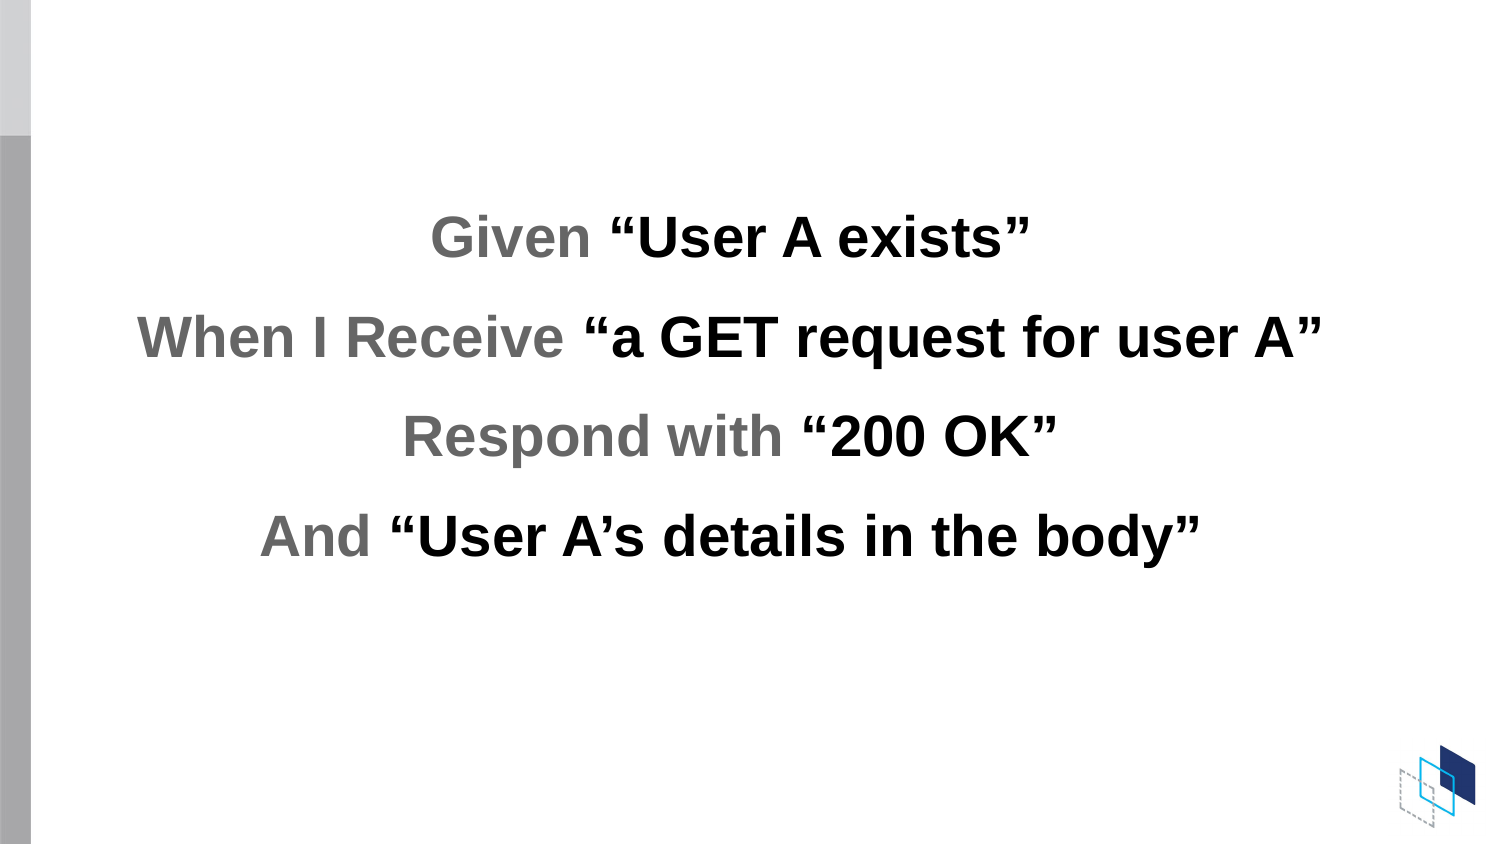

# Given “User A exists”
When I Receive “a GET request for user A”
Respond with “200 OK”
And “User A’s details in the body”